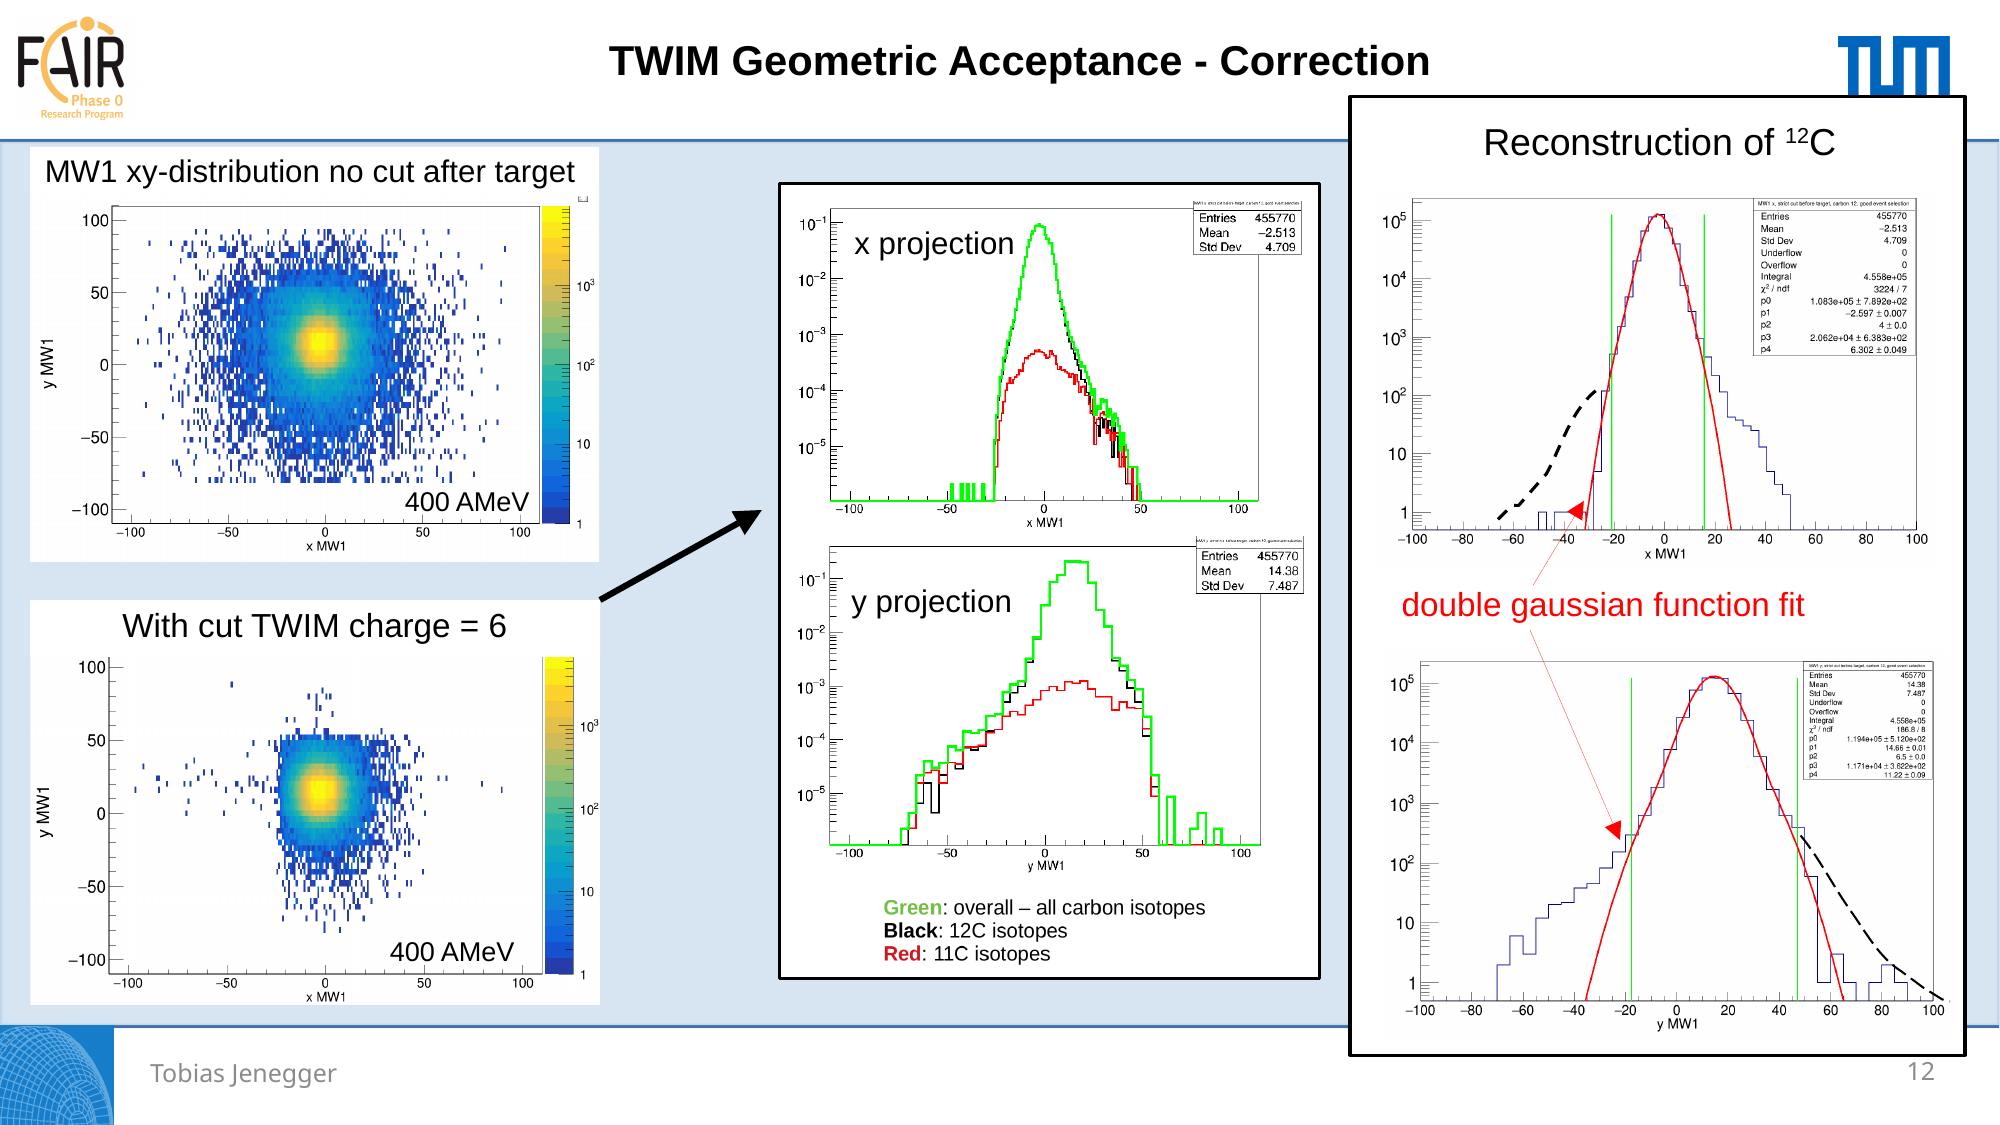

TWIM Geometric Acceptance - Correction
Reconstruction of 12C
MW1 xy-distribution no cut after target
x projection
y projection
400 AMeV
double gaussian function fit
With cut TWIM charge = 6
400 AMeV
12